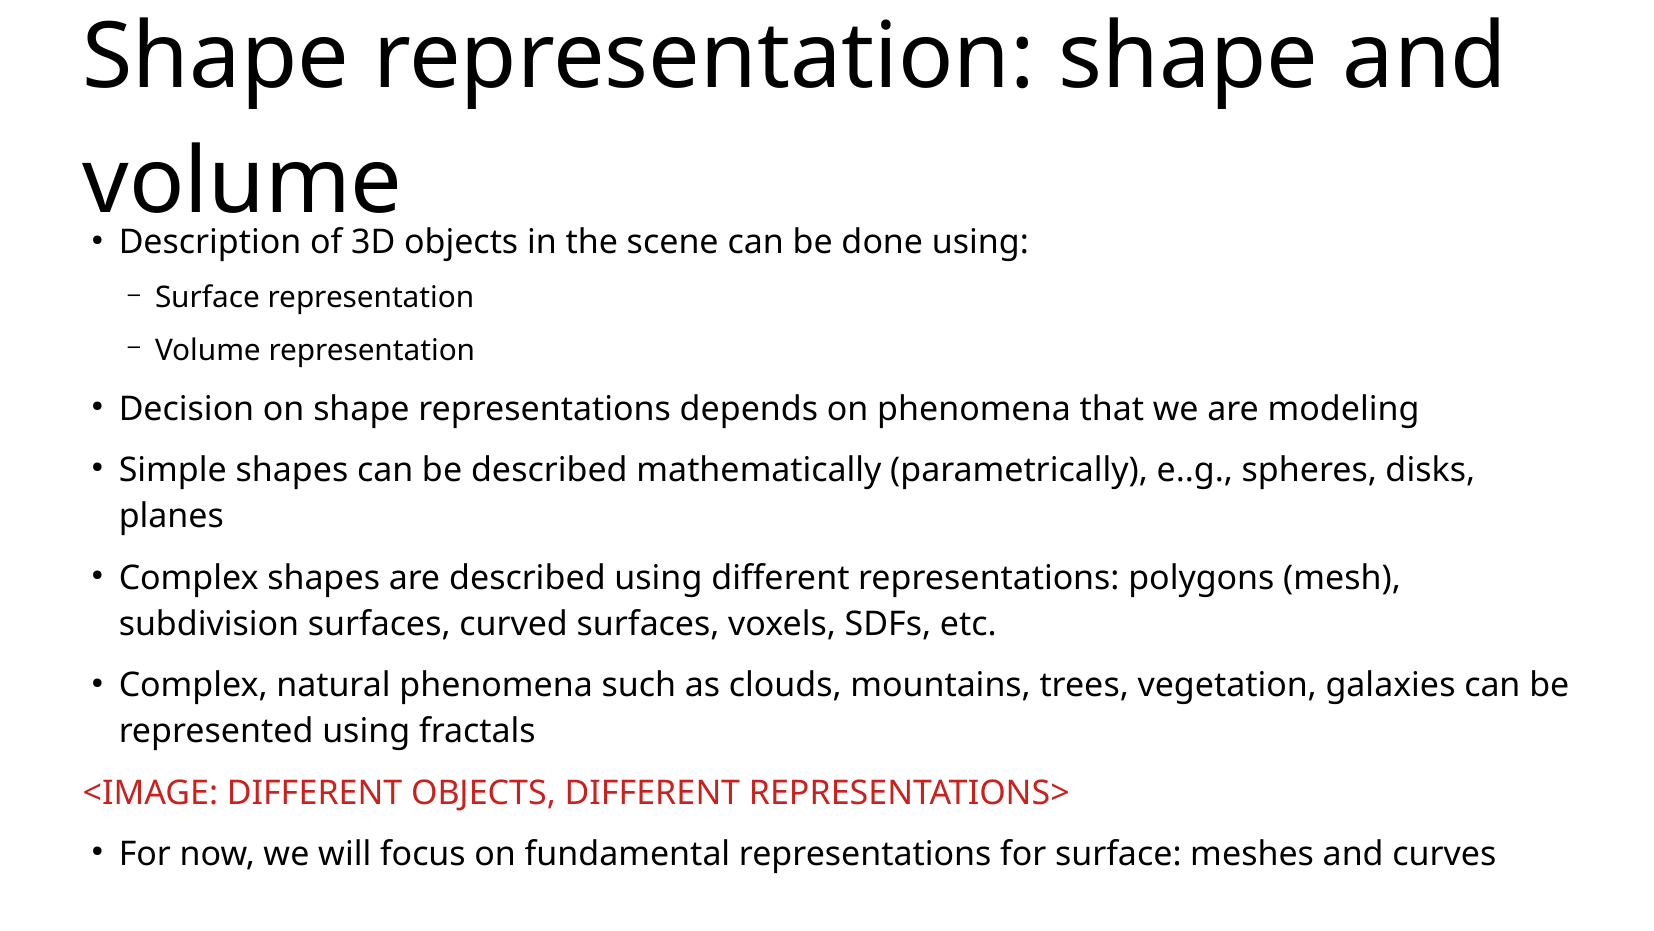

# Shape representation: shape and volume
Description of 3D objects in the scene can be done using:
Surface representation
Volume representation
Decision on shape representations depends on phenomena that we are modeling
Simple shapes can be described mathematically (parametrically), e..g., spheres, disks, planes
Complex shapes are described using different representations: polygons (mesh), subdivision surfaces, curved surfaces, voxels, SDFs, etc.
Complex, natural phenomena such as clouds, mountains, trees, vegetation, galaxies can be represented using fractals
<IMAGE: DIFFERENT OBJECTS, DIFFERENT REPRESENTATIONS>
For now, we will focus on fundamental representations for surface: meshes and curves